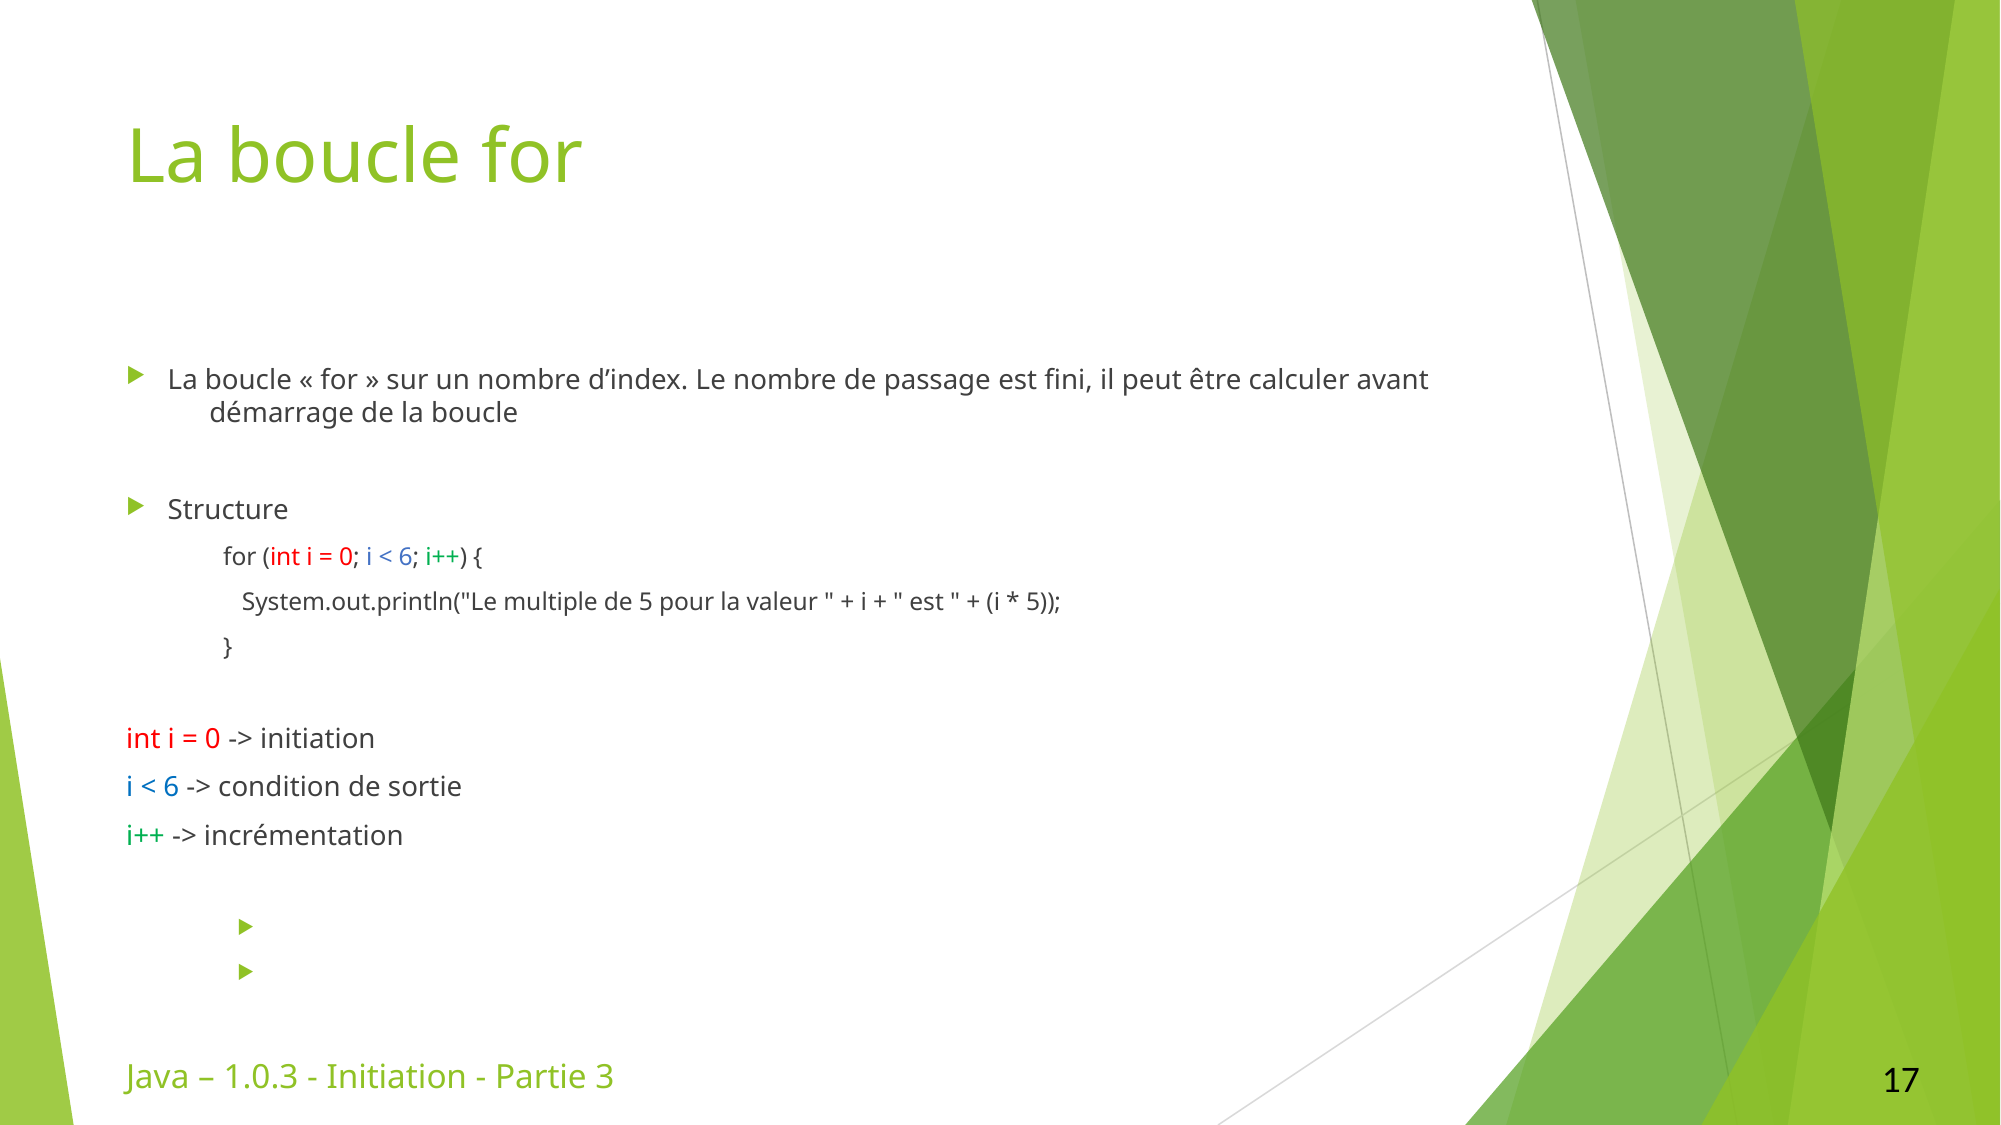

# La boucle for
La boucle « for » sur un nombre d’index. Le nombre de passage est fini, il peut être calculer avant démarrage de la boucle
Structure
for (int i = 0; i < 6; i++) {
 System.out.println("Le multiple de 5 pour la valeur " + i + " est " + (i * 5));
}
int i = 0 -> initiation
i < 6 -> condition de sortie
i++ -> incrémentation
Java – 1.0.3 - Initiation - Partie 3